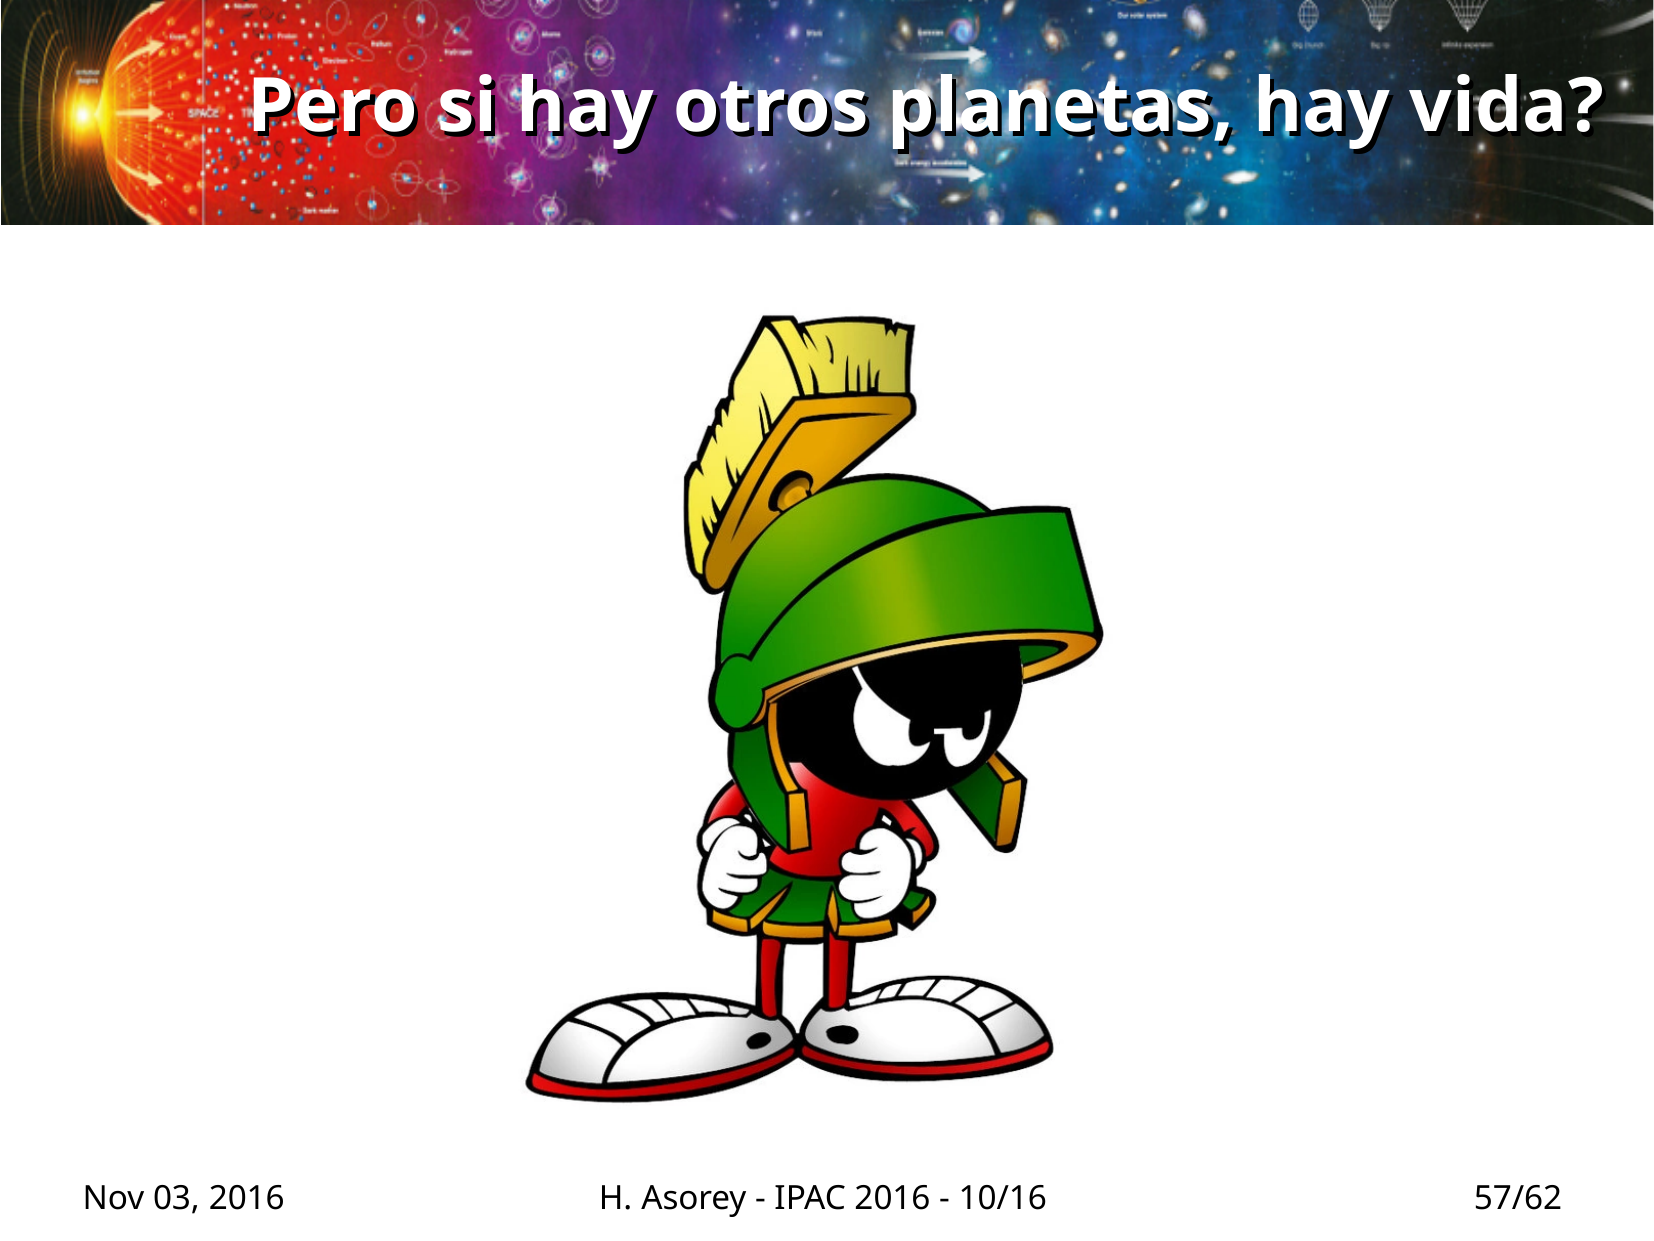

# Pero si hay otros planetas, hay vida?
Nov 03, 2016
H. Asorey - IPAC 2016 - 10/16
57